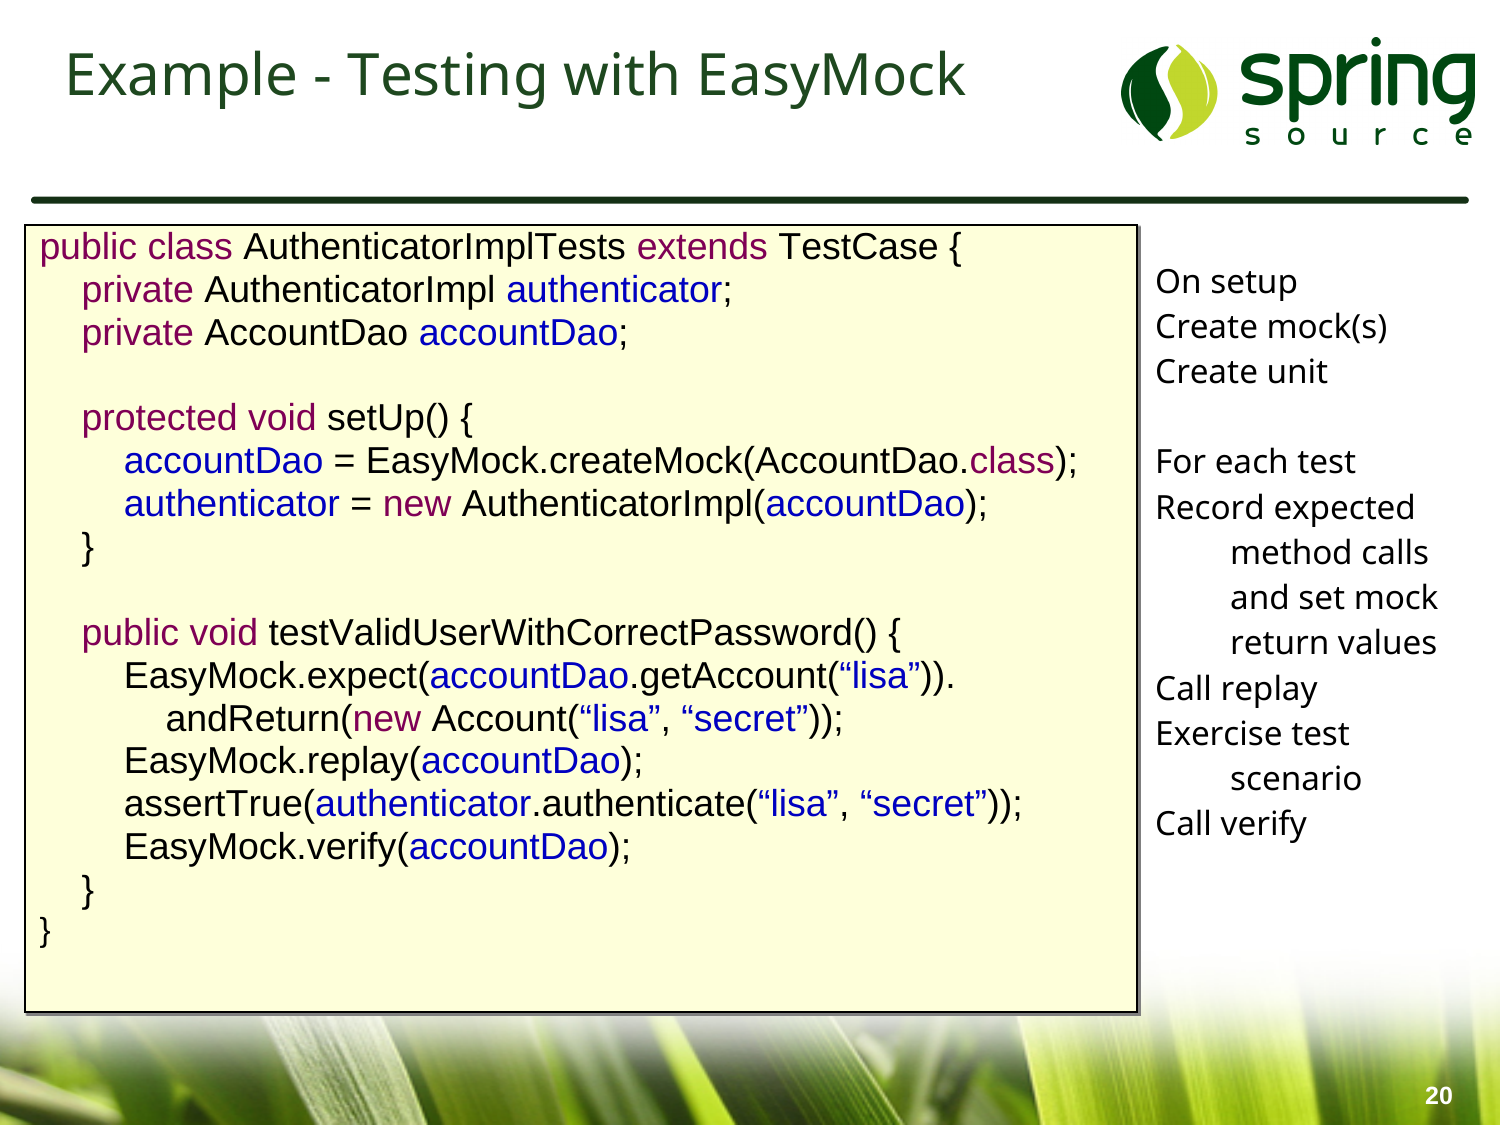

# Example - Testing with EasyMock
public class AuthenticatorImplTests extends TestCase {
 private AuthenticatorImpl authenticator;
 private AccountDao accountDao;
 protected void setUp() {
 accountDao = EasyMock.createMock(AccountDao.class);
 authenticator = new AuthenticatorImpl(accountDao);
 }
 public void testValidUserWithCorrectPassword() {
 EasyMock.expect(accountDao.getAccount(“lisa”)).
 andReturn(new Account(“lisa”, “secret”));
 EasyMock.replay(accountDao);
 assertTrue(authenticator.authenticate(“lisa”, “secret”));
 EasyMock.verify(accountDao);
 }
}
On setup
Create mock(s)
Create unit
For each test
Record expected method calls and set mock return values
Call replay
Exercise test scenario
Call verify